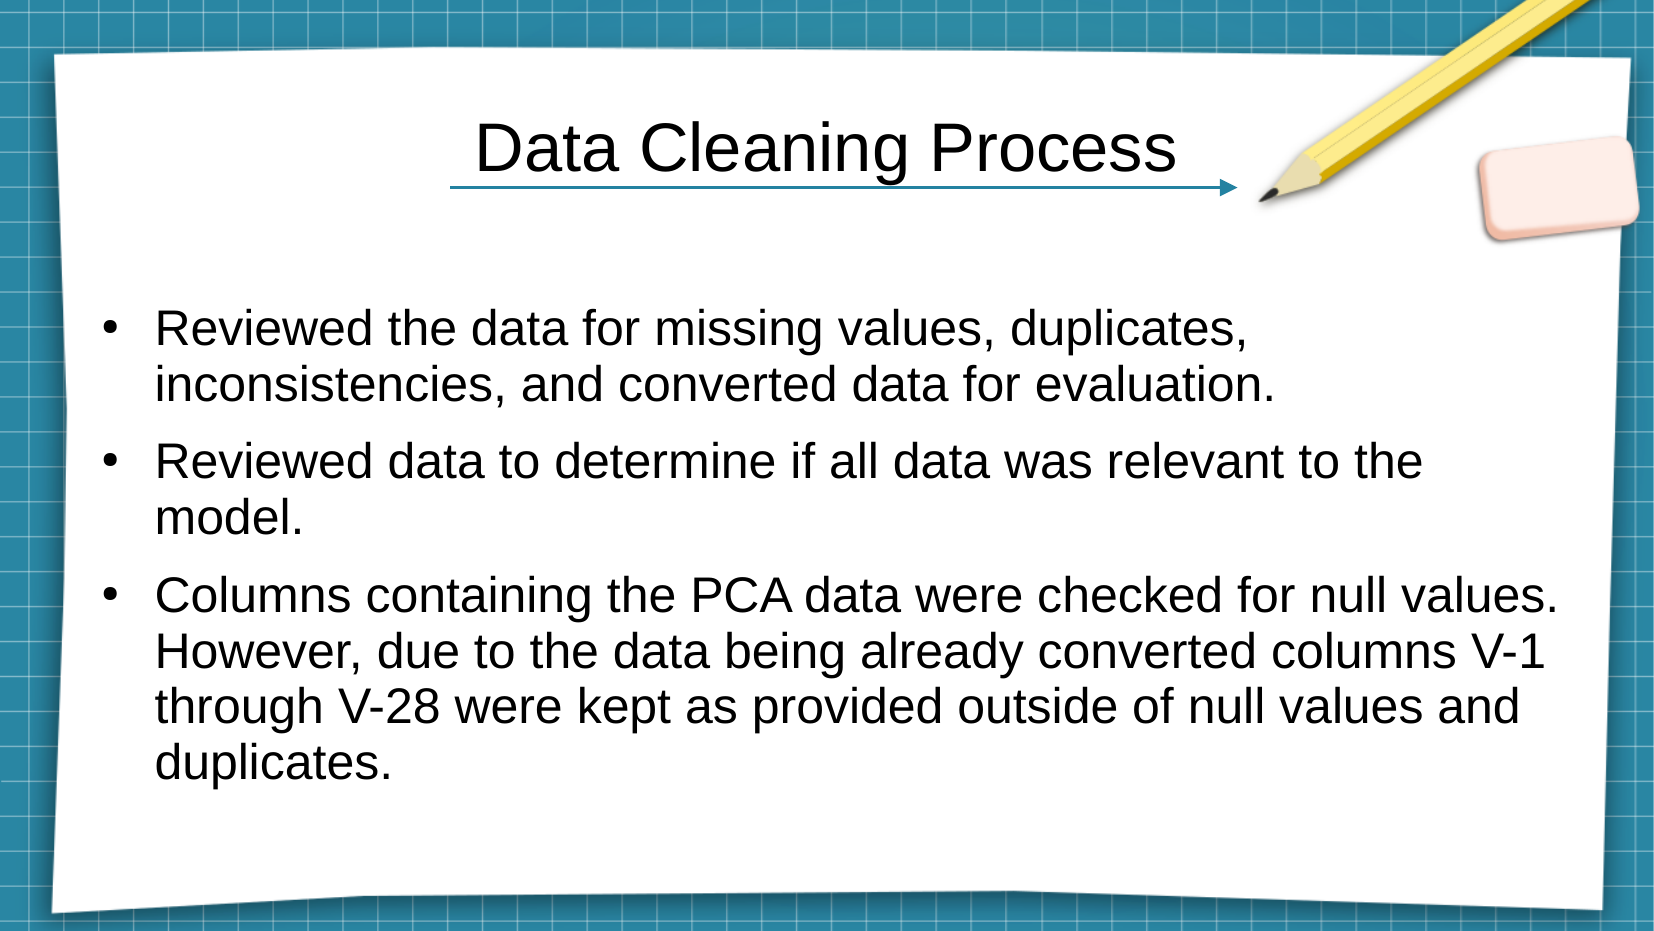

# Data Cleaning Process
Reviewed the data for missing values, duplicates, inconsistencies, and converted data for evaluation.
Reviewed data to determine if all data was relevant to the model.
Columns containing the PCA data were checked for null values. However, due to the data being already converted columns V-1 through V-28 were kept as provided outside of null values and duplicates.